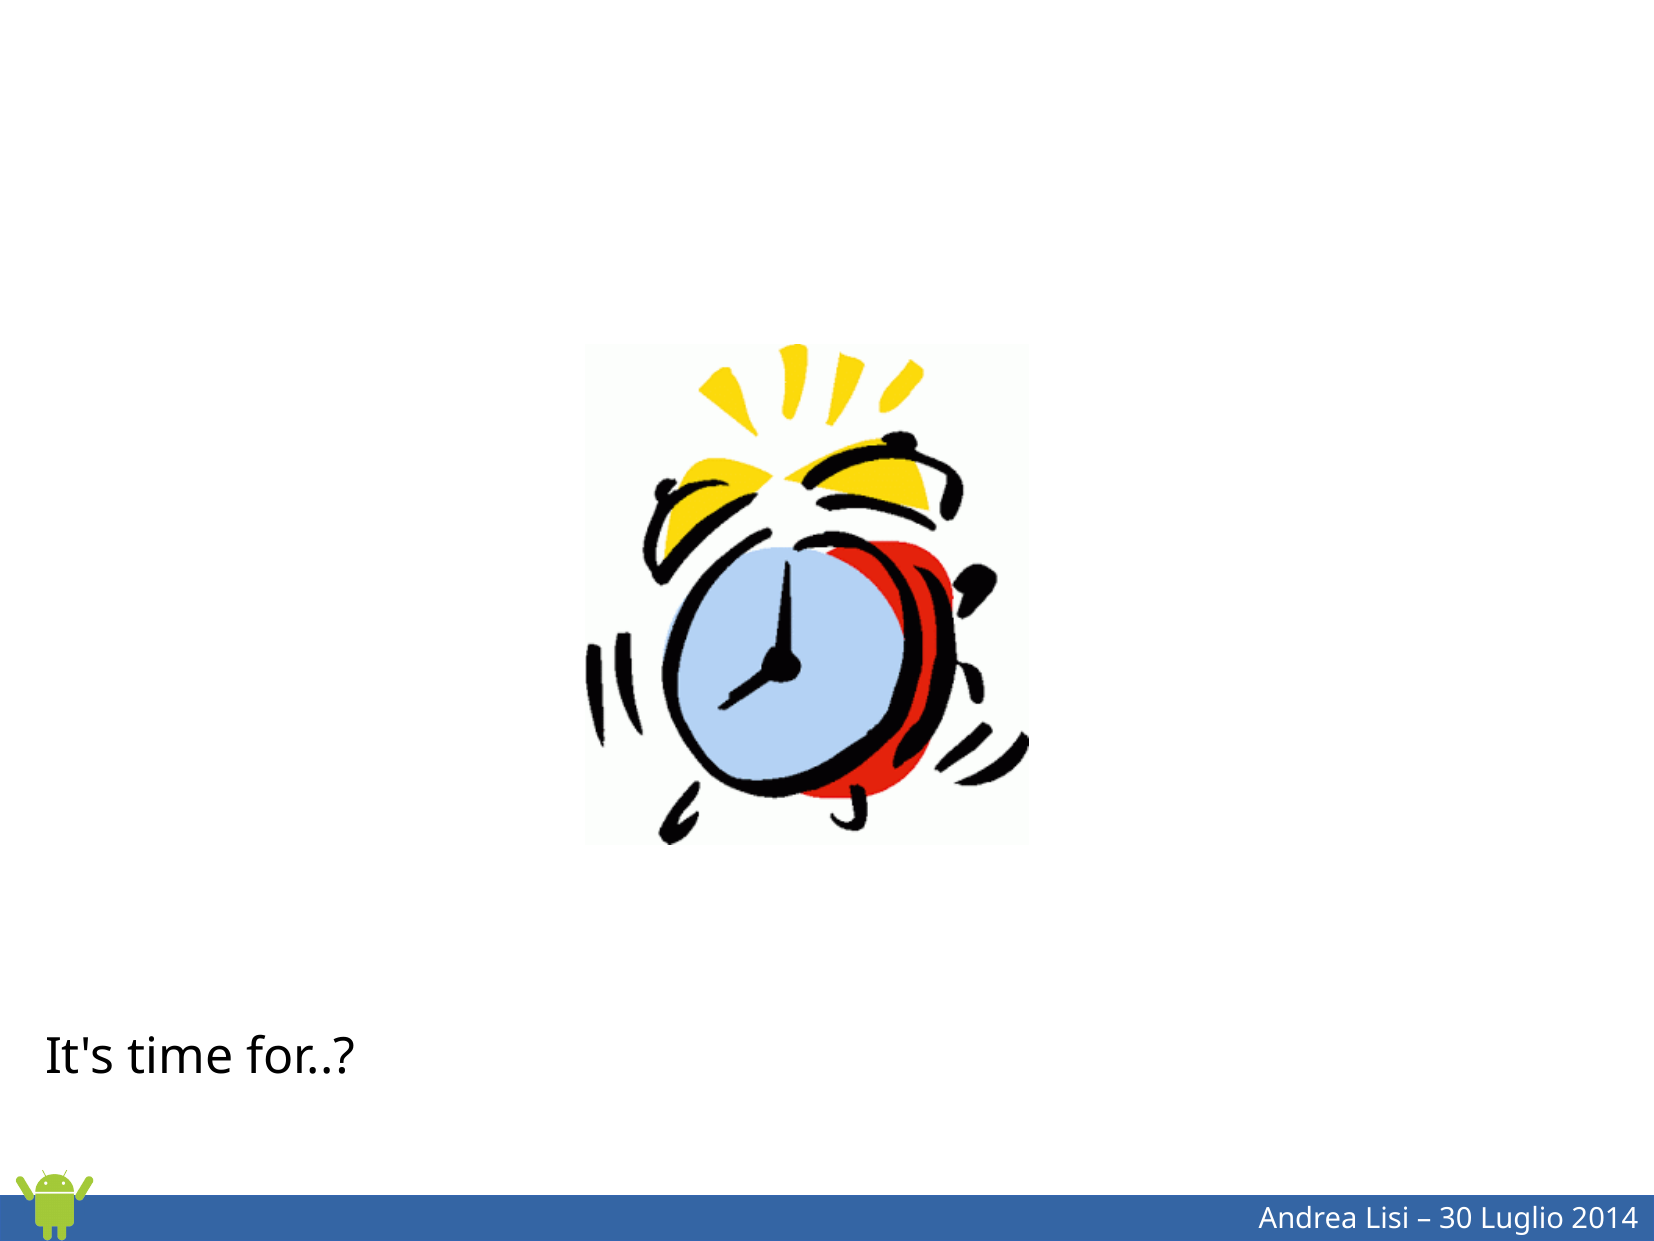

It's time for..?
Andrea Lisi – 30 Luglio 2014